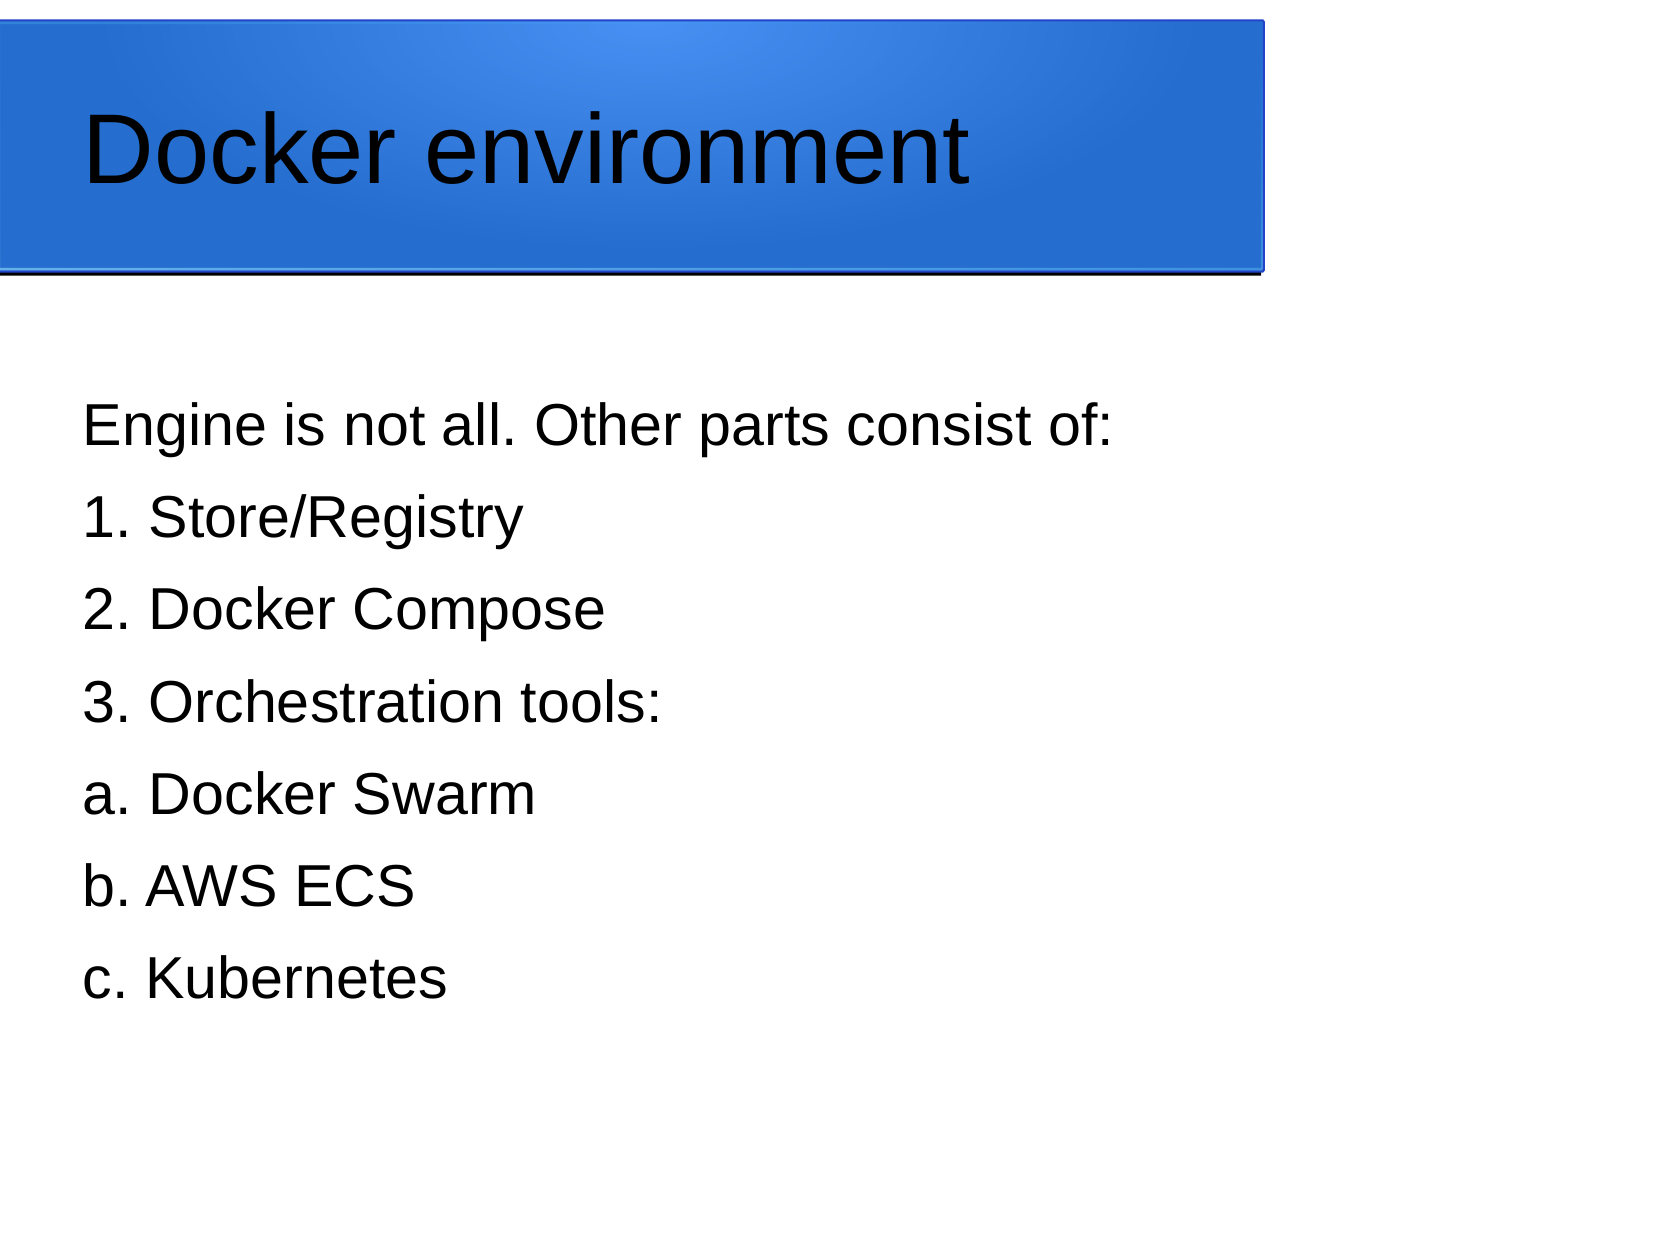

# Docker environment
Engine is not all. Other parts consist of:
1. Store/Registry
2. Docker Compose
3. Orchestration tools:
a. Docker Swarm
b. AWS ECS
c. Kubernetes